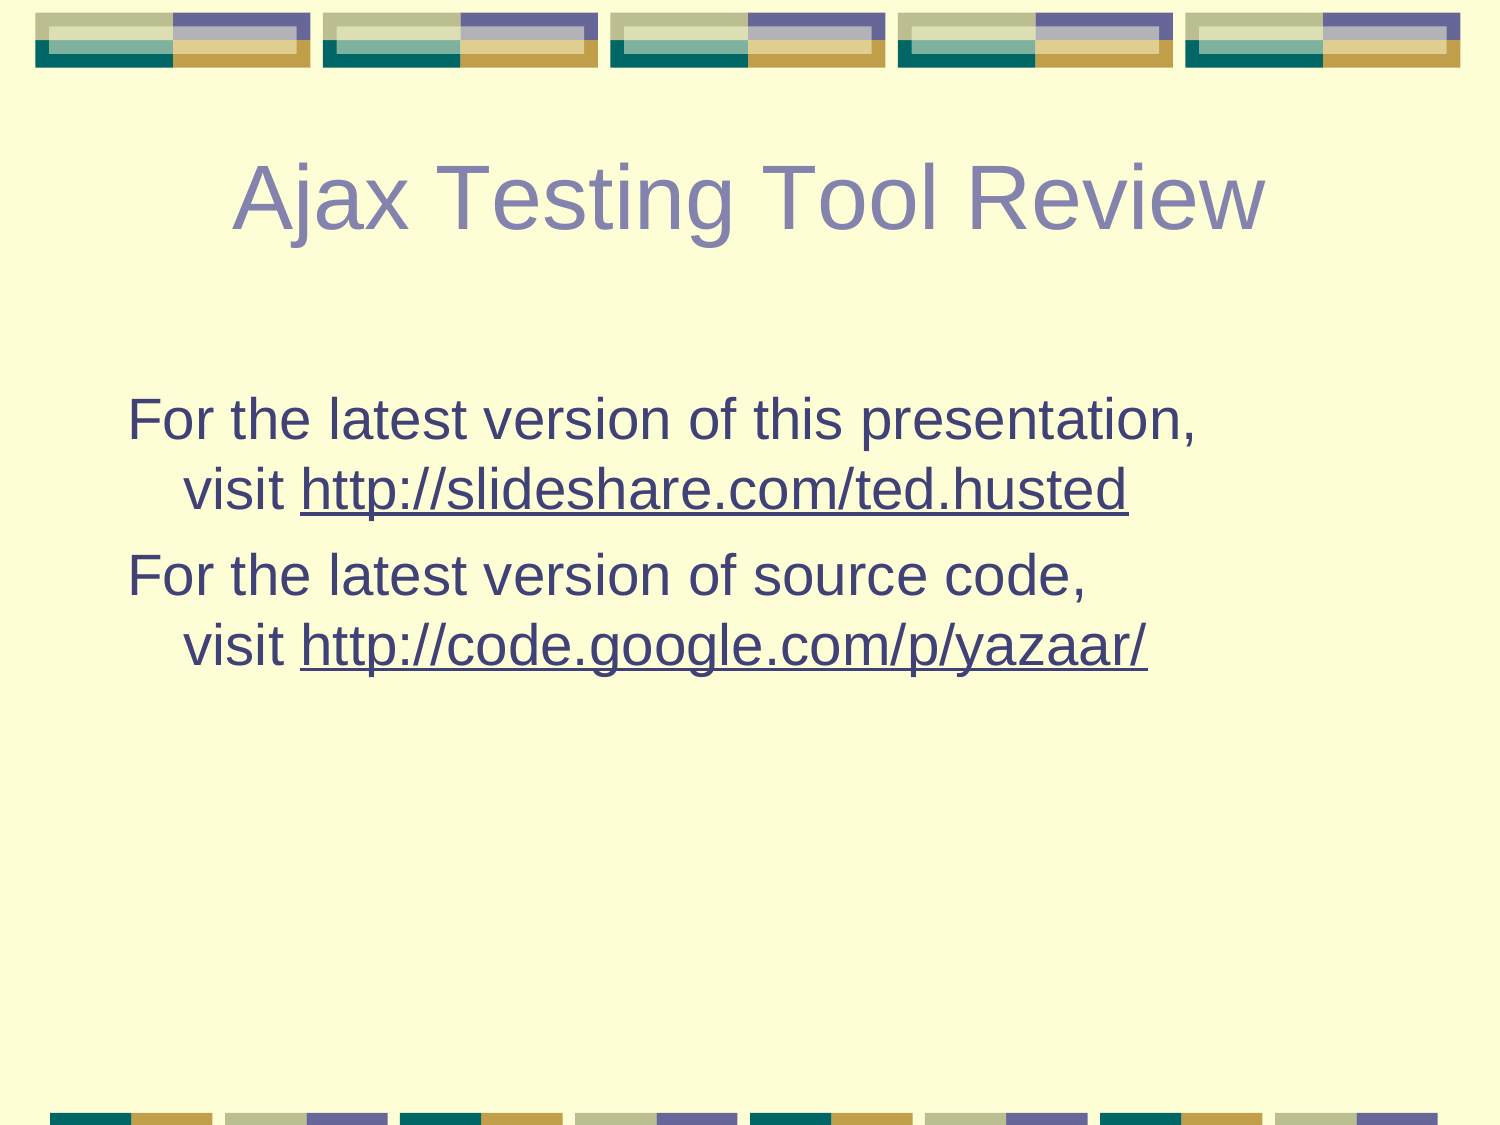

Ajax Testing Tool Review
# For the latest version of this presentation, visit http://slideshare.com/ted.husted
For the latest version of source code,
visit http://code.google.com/p/yazaar/